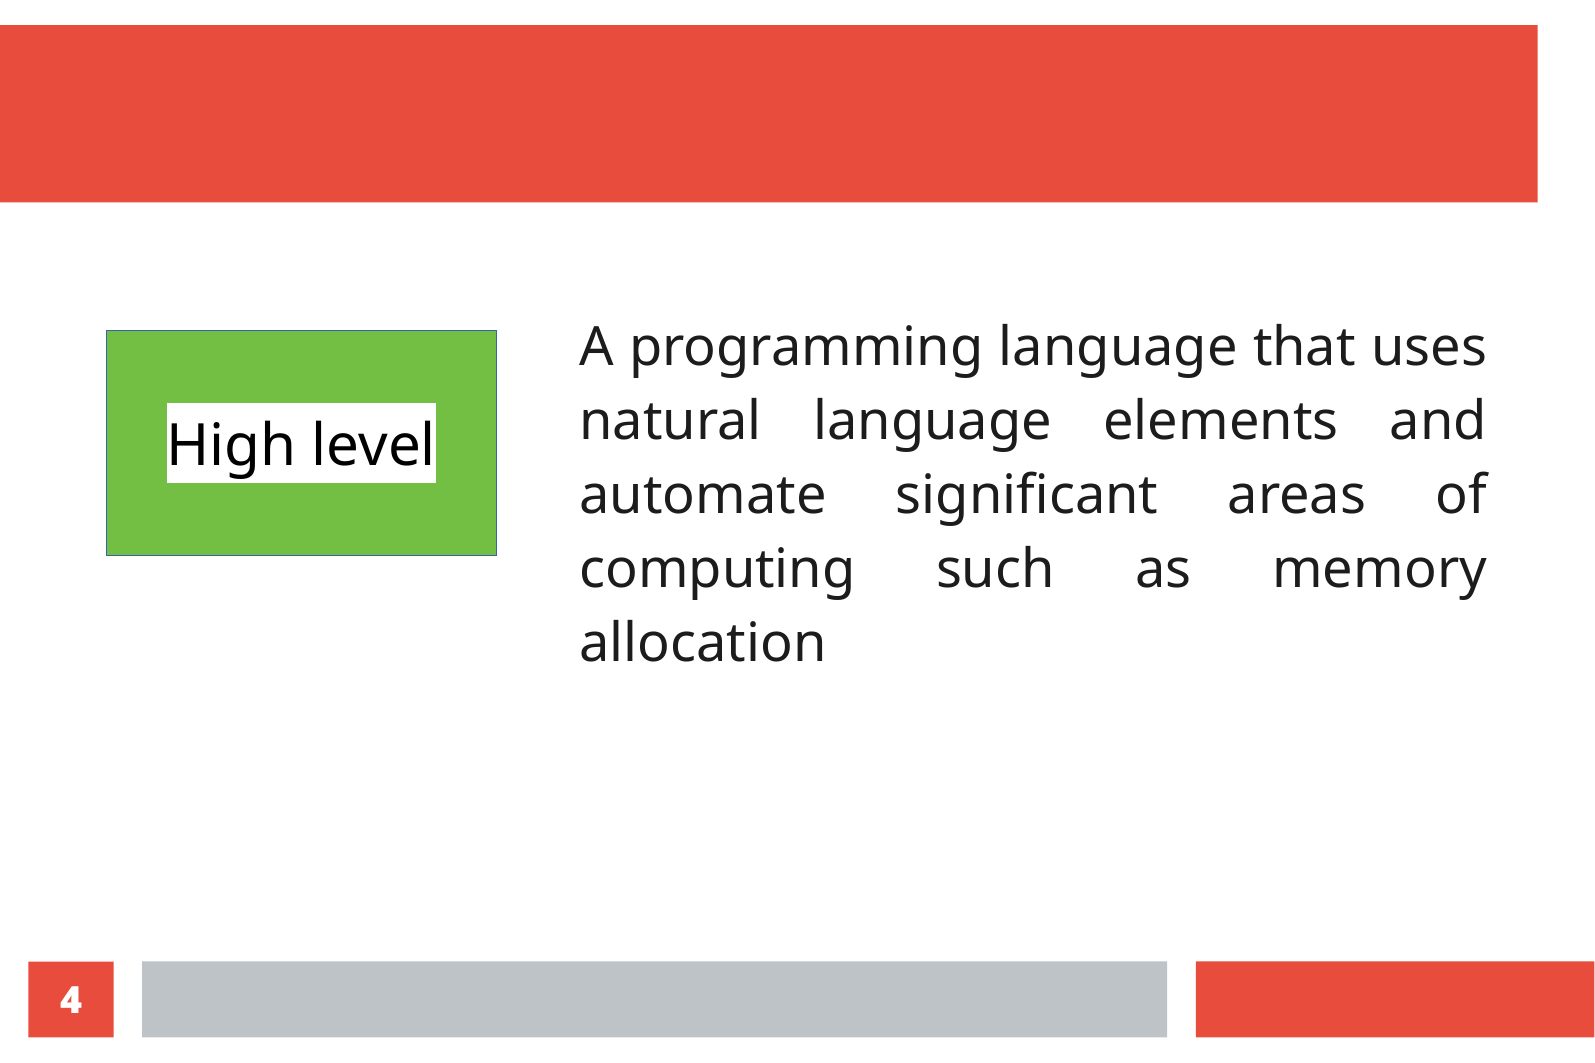

# A programming language that uses natural language elements and automate significant areas of computing such as memory allocation
High level
4